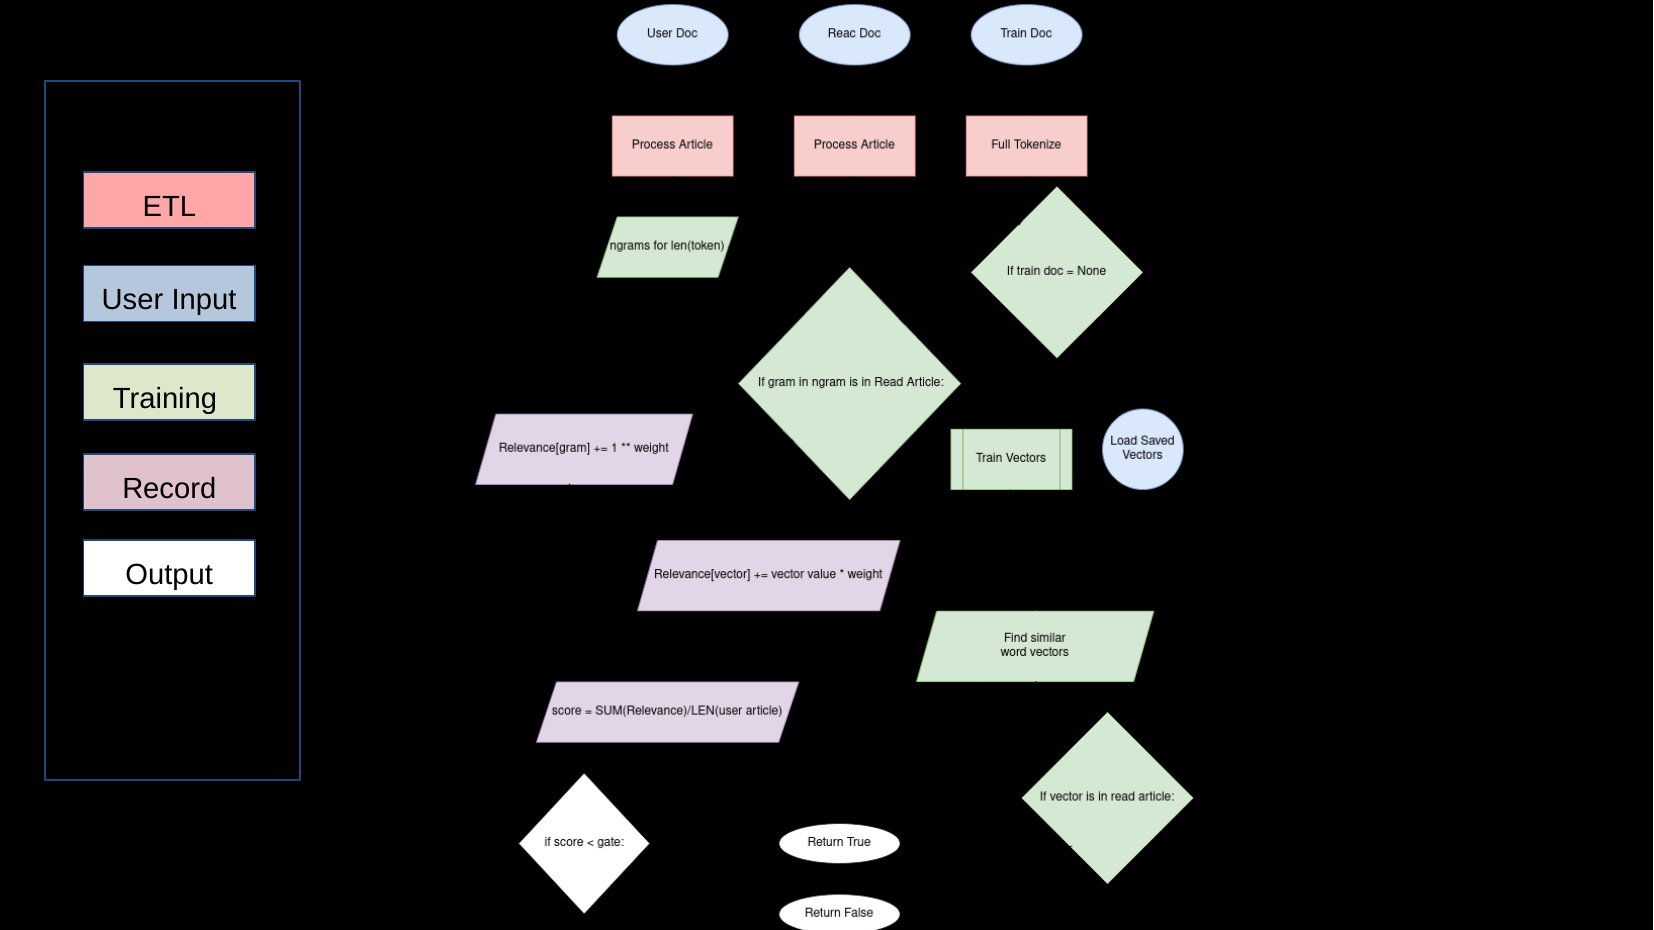

Legend of Model
ETL
User Input
Training
Record
Output